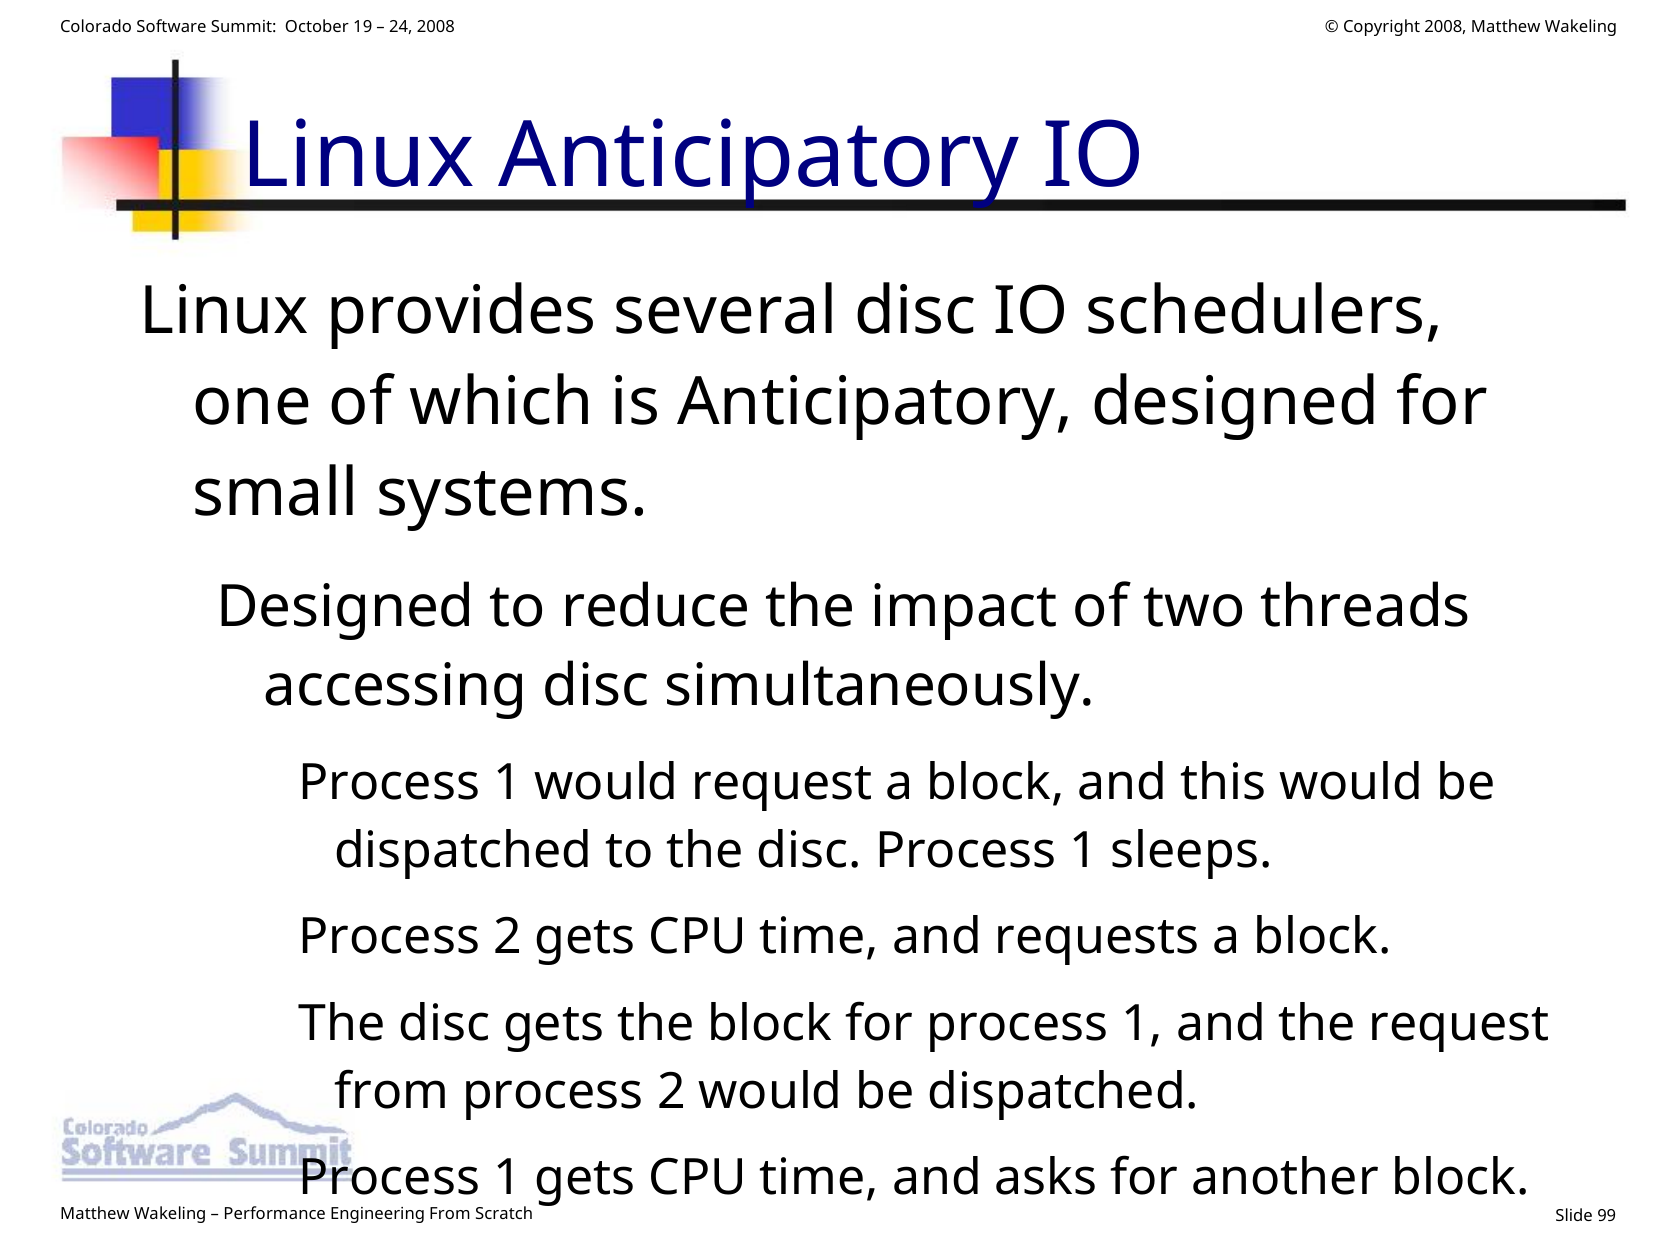

# Linux Anticipatory IO
Linux provides several disc IO schedulers, one of which is Anticipatory, designed for small systems.
Designed to reduce the impact of two threads accessing disc simultaneously.
Process 1 would request a block, and this would be dispatched to the disc. Process 1 sleeps.
Process 2 gets CPU time, and requests a block.
The disc gets the block for process 1, and the request from process 2 would be dispatched.
Process 1 gets CPU time, and asks for another block.